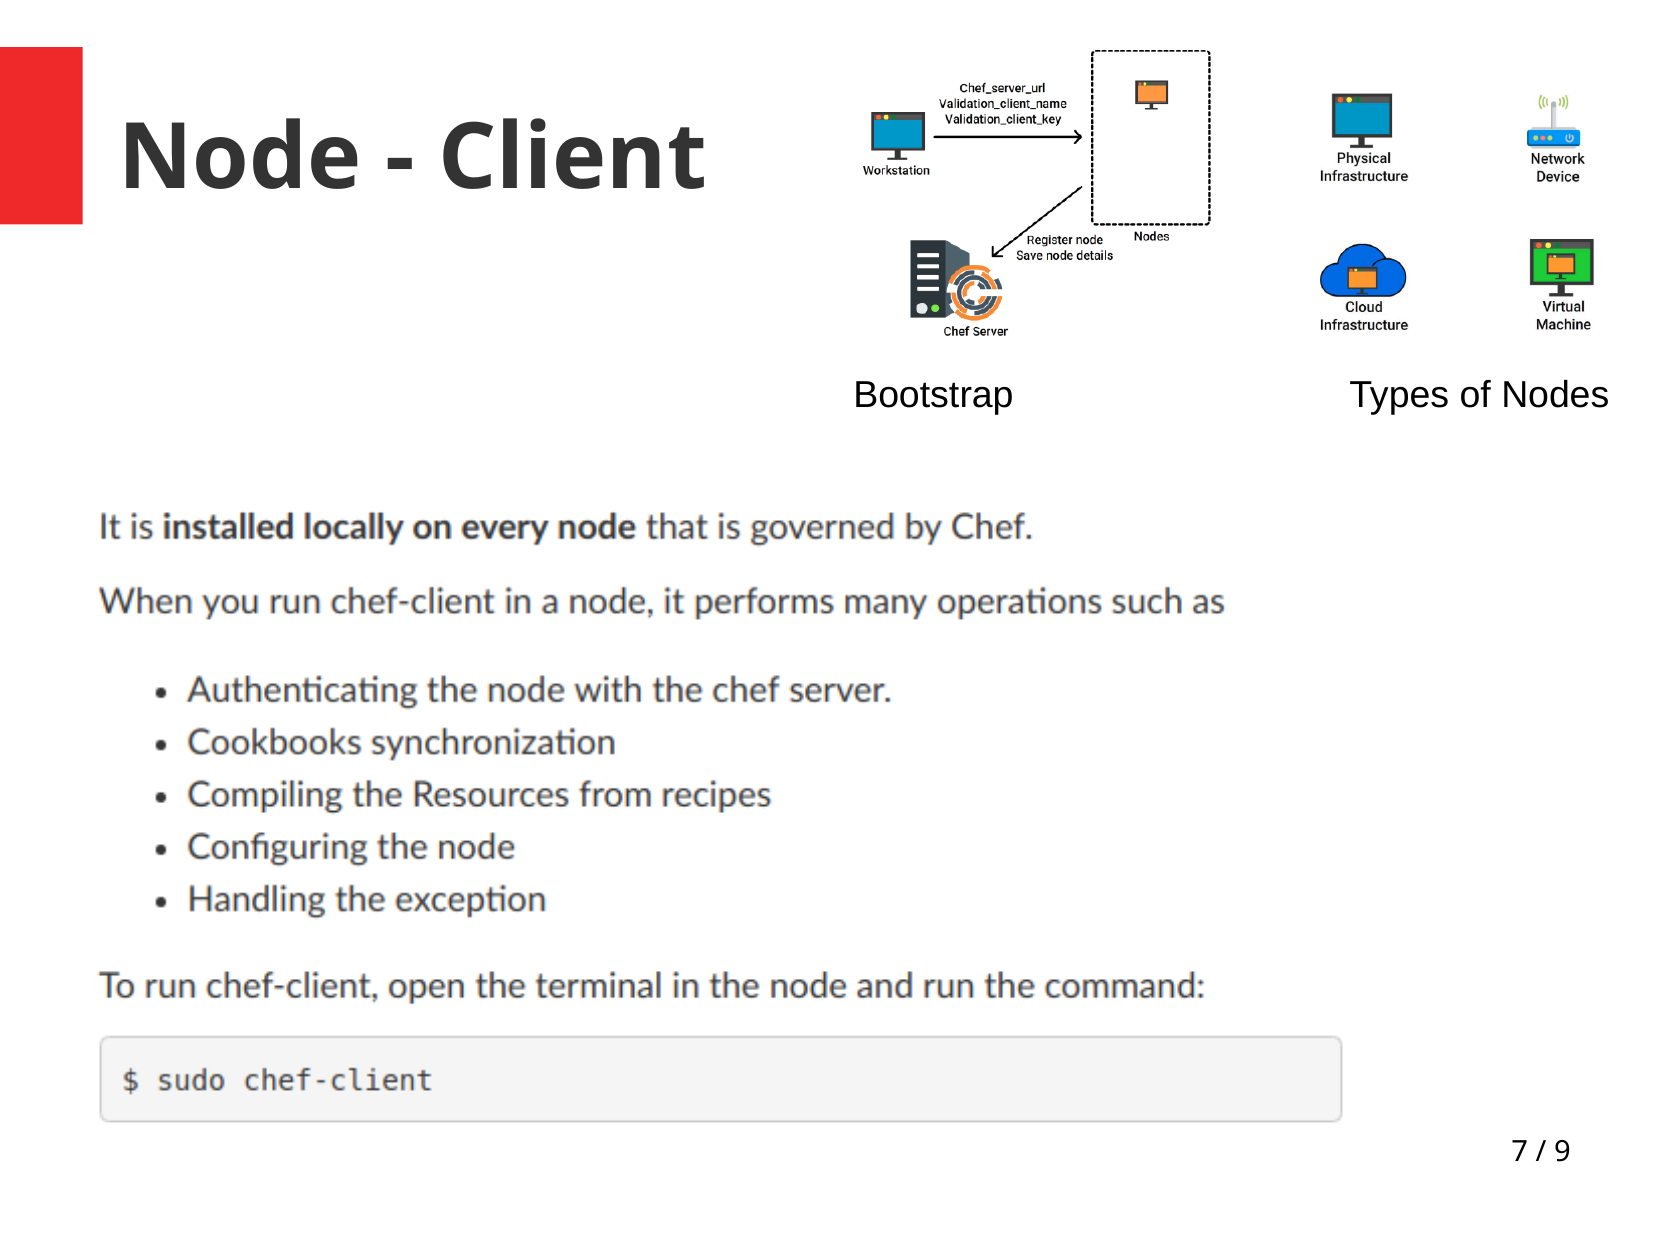

# Node - Client
Bootstrap
Types of Nodes
7